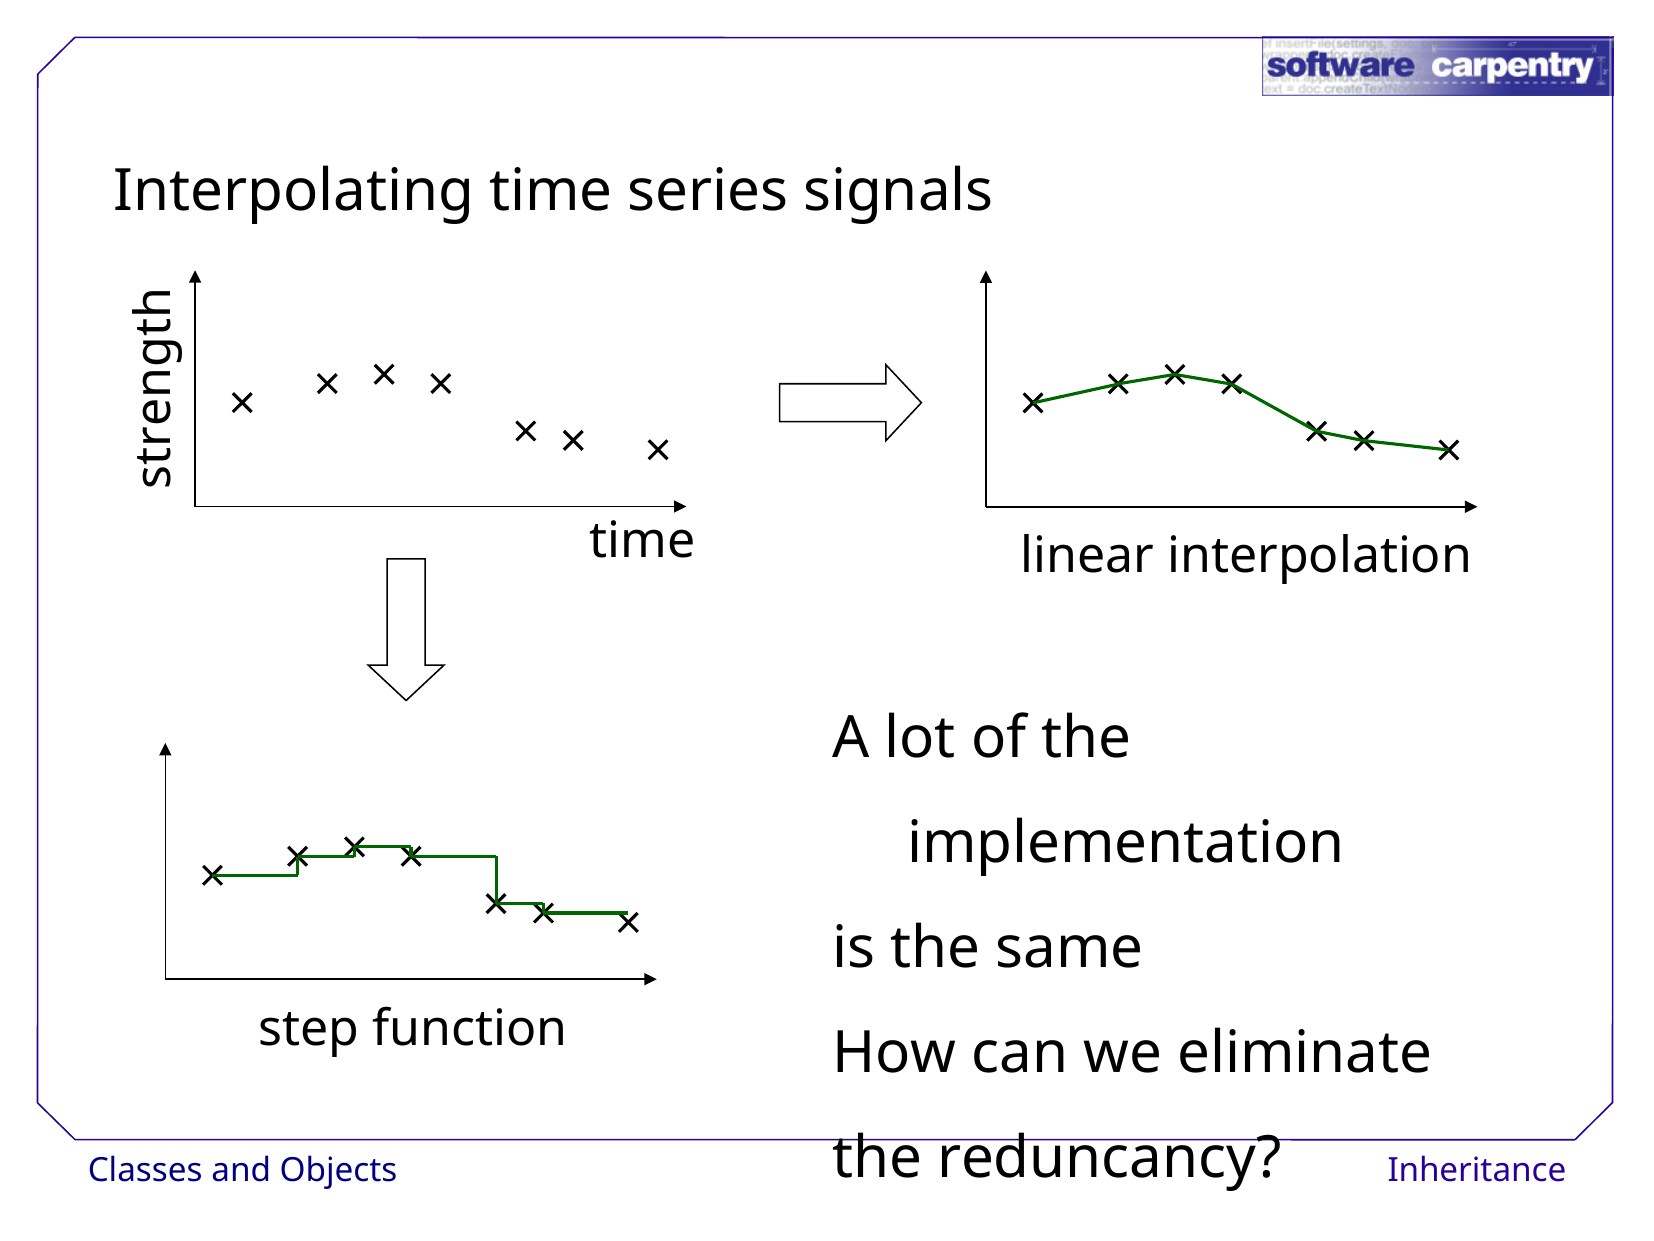

Interpolating time series signals
strength
time
linear interpolation
A lot of the implementation
is the same
How can we eliminate
the reduncancy?
step function